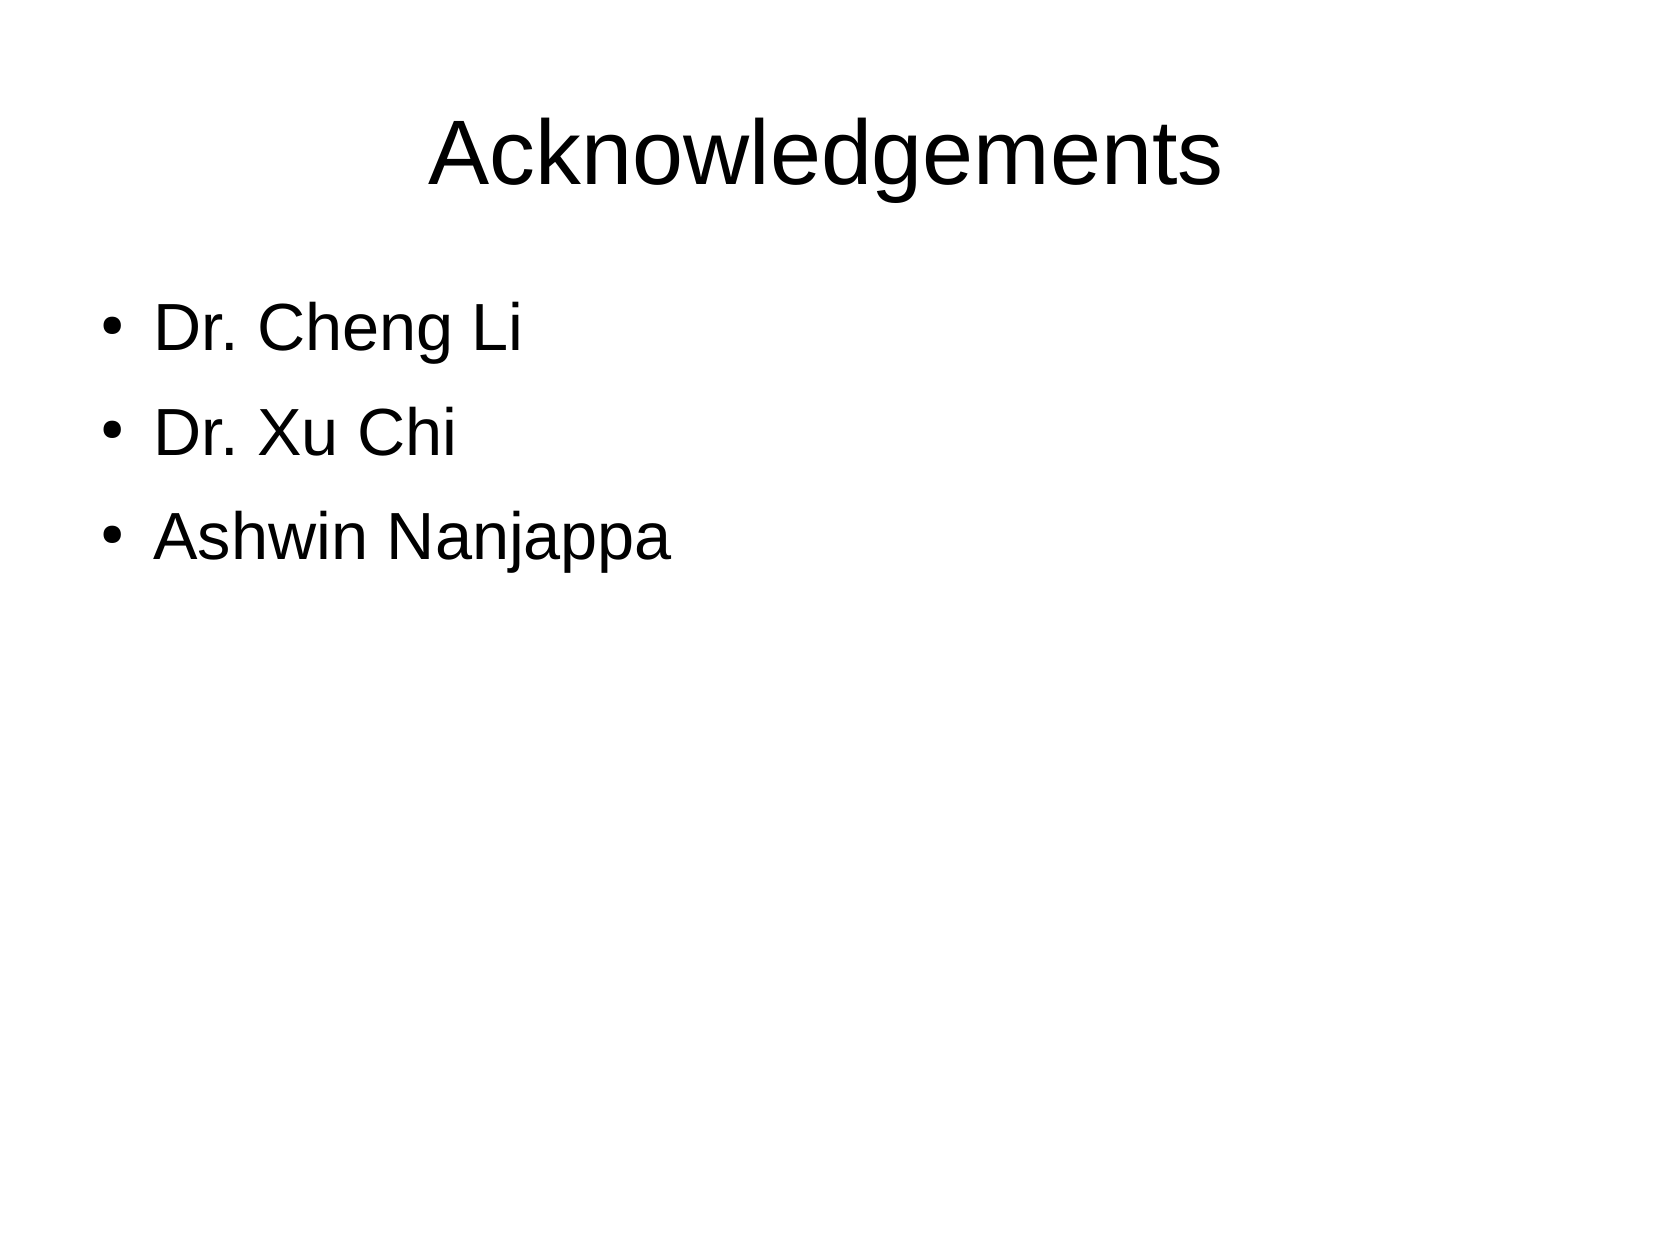

# Acknowledgements
Dr. Cheng Li
Dr. Xu Chi
Ashwin Nanjappa